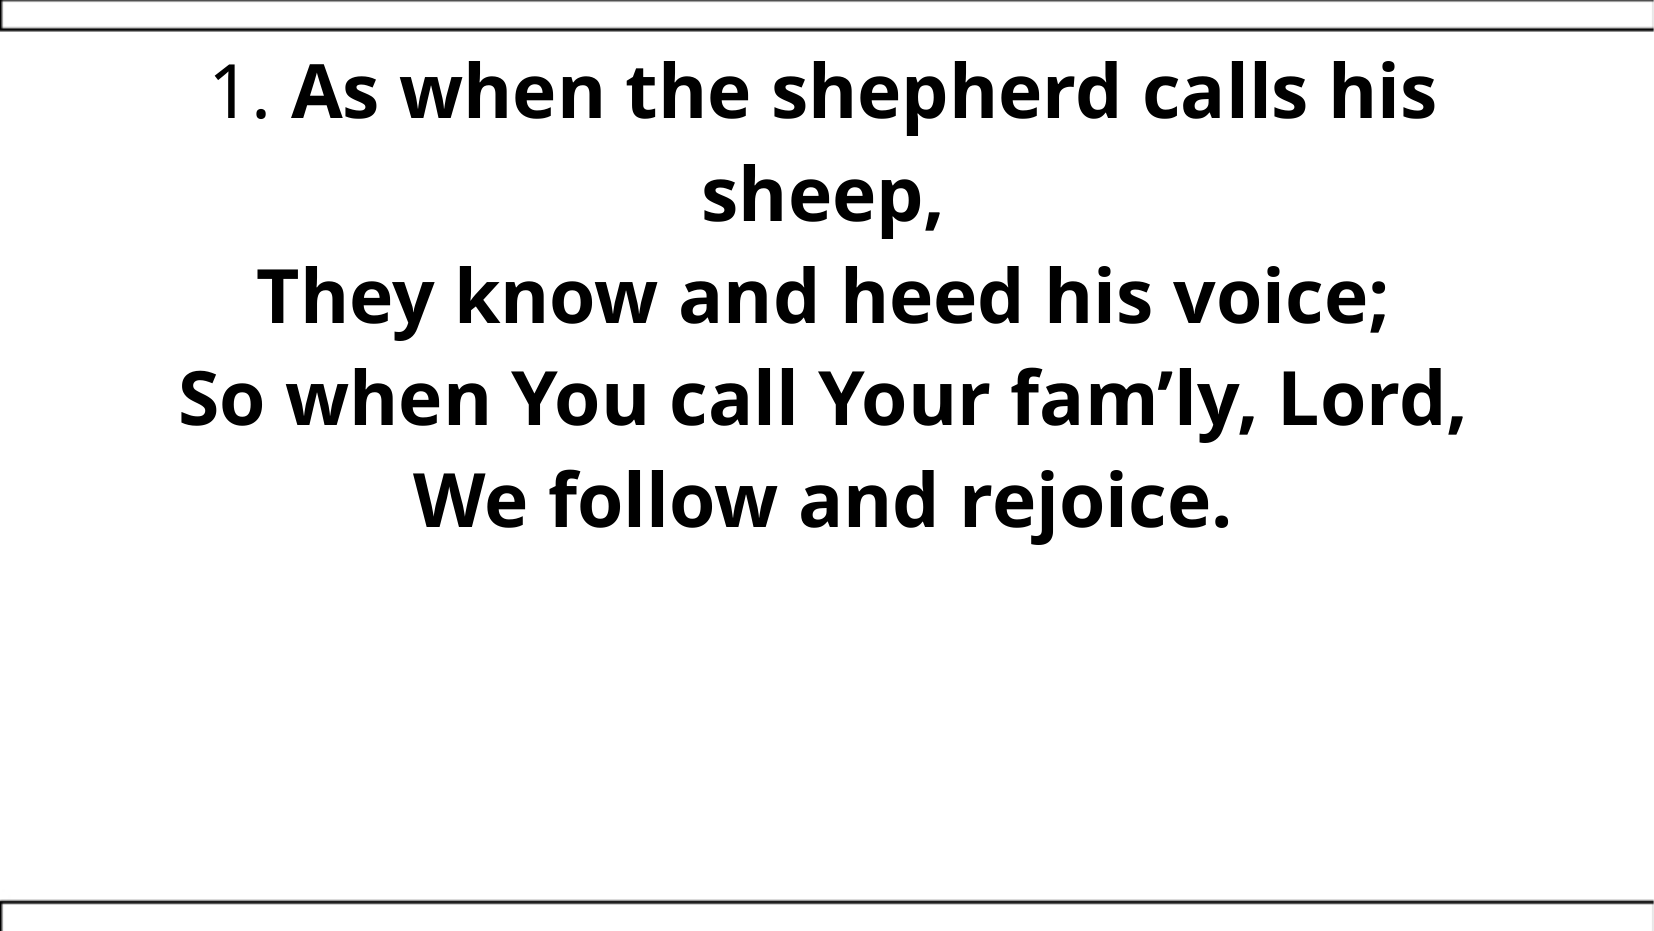

1. As when the shepherd calls his sheep,
They know and heed his voice;
So when You call Your fam’ly, Lord,
We follow and rejoice.